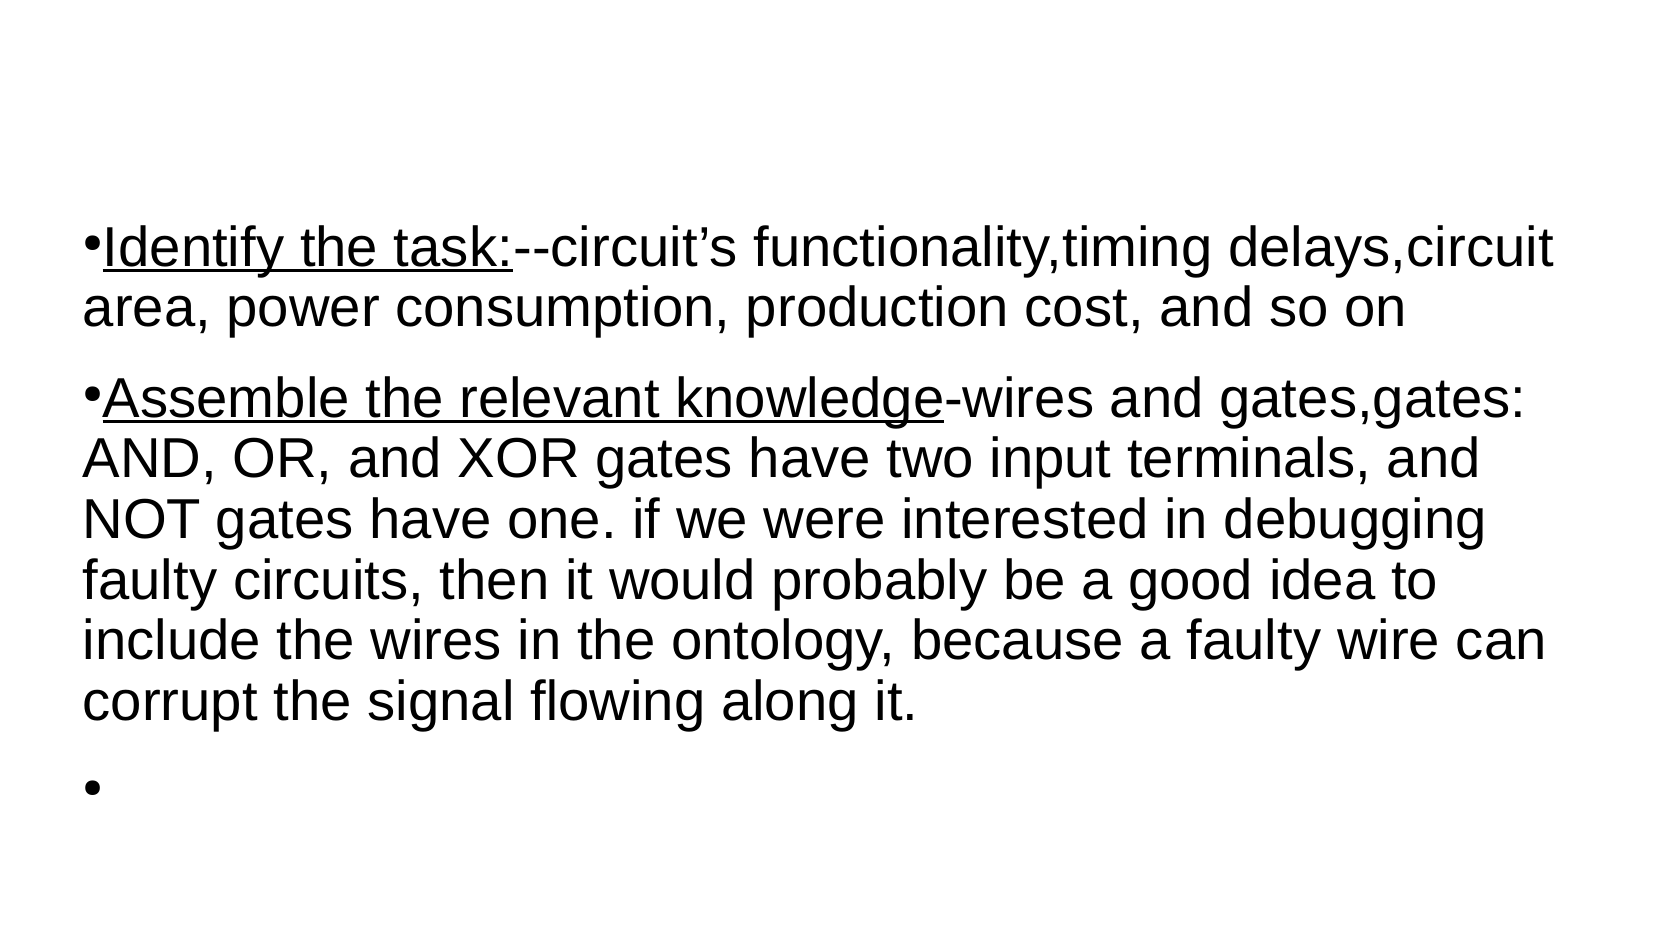

#
Identify the task:--circuit’s functionality,timing delays,circuit area, power consumption, production cost, and so on
Assemble the relevant knowledge-wires and gates,gates: AND, OR, and XOR gates have two input terminals, and NOT gates have one. if we were interested in debugging faulty circuits, then it would probably be a good idea to include the wires in the ontology, because a faulty wire can corrupt the signal ﬂowing along it.